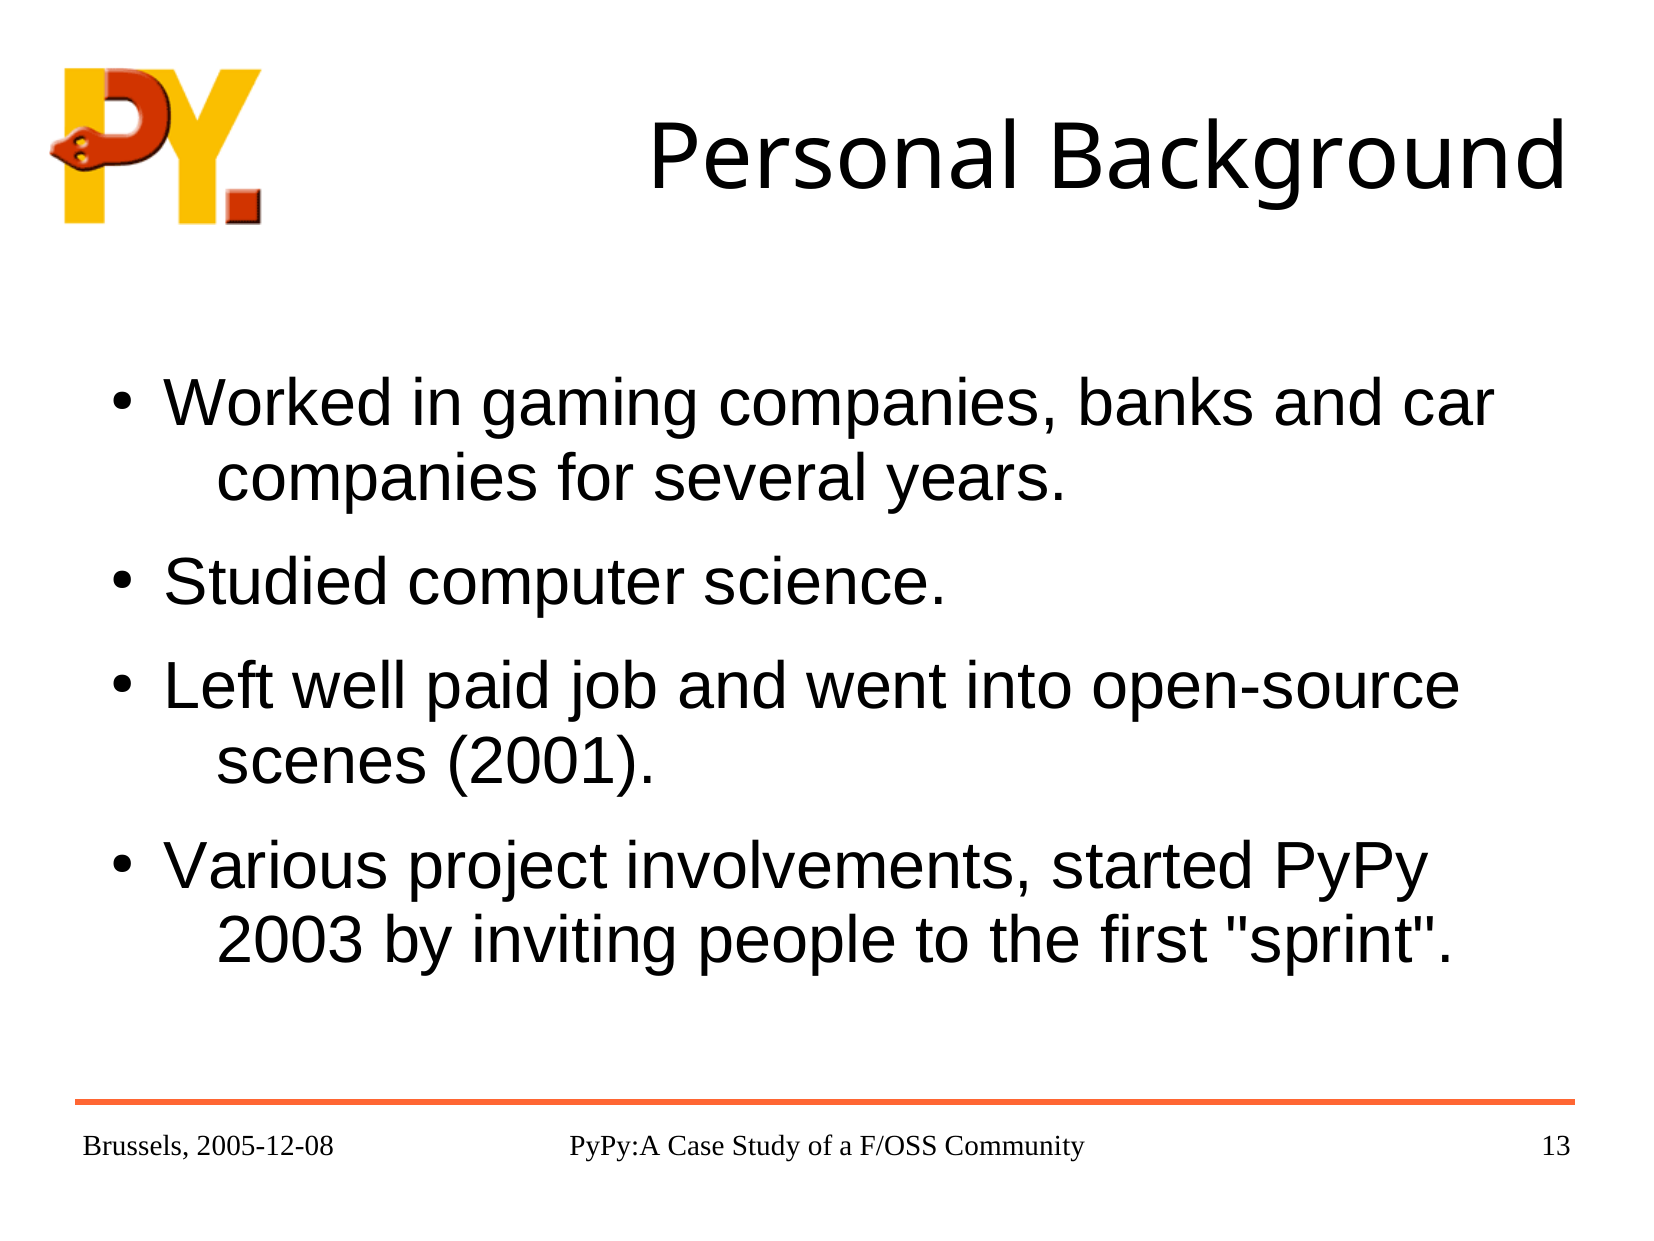

# Personal Background
Worked in gaming companies, banks and car companies for several years.
Studied computer science.
Left well paid job and went into open-source scenes (2001).
Various project involvements, started PyPy 2003 by inviting people to the first "sprint".
Brussels, 2005-12-08
PyPy: A Case Study of a F/OSS Community
13